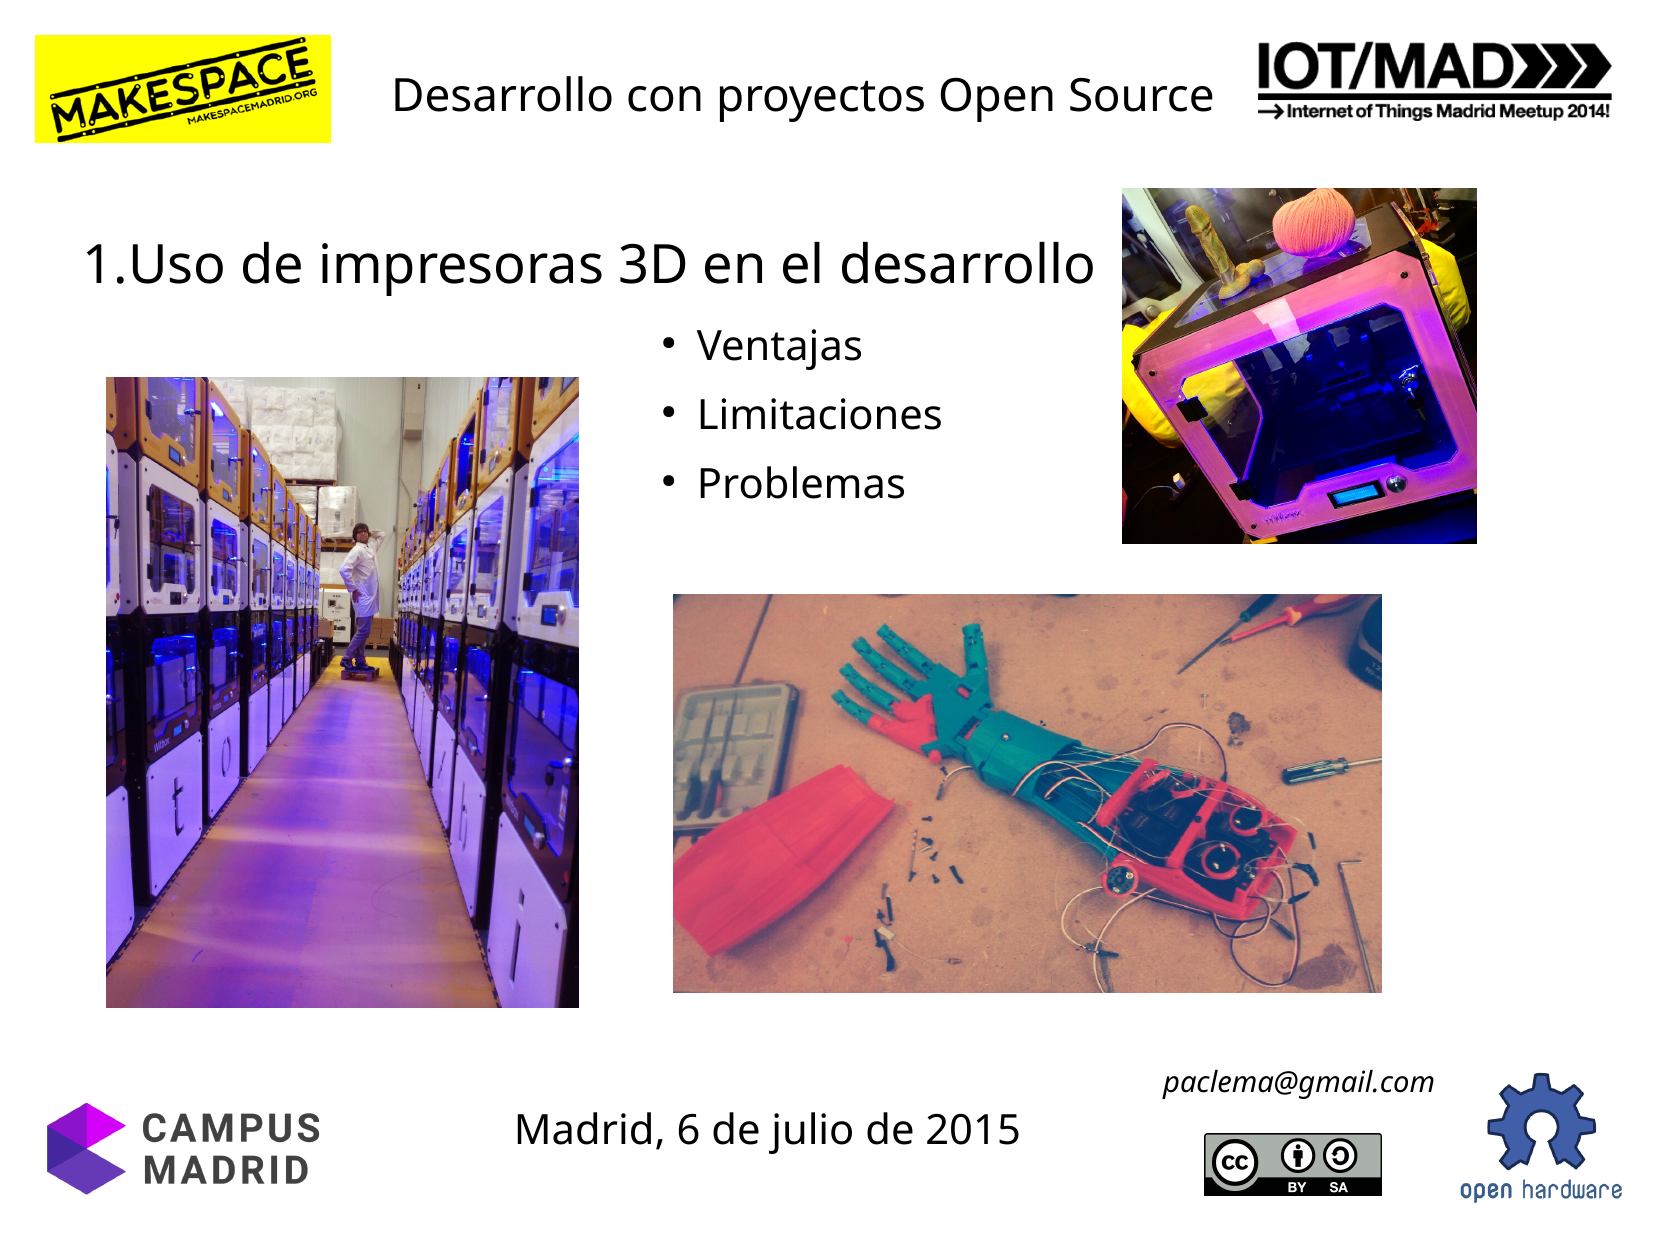

Uso de impresoras 3D en el desarrollo
Uso de impresoras 3D en el desarrollo
# Desarrollo con proyectos Open Source
Uso de impresoras 3D en el desarrollo
Ventajas
Limitaciones
Problemas
paclema@gmail.com
Madrid, 6 de julio de 2015